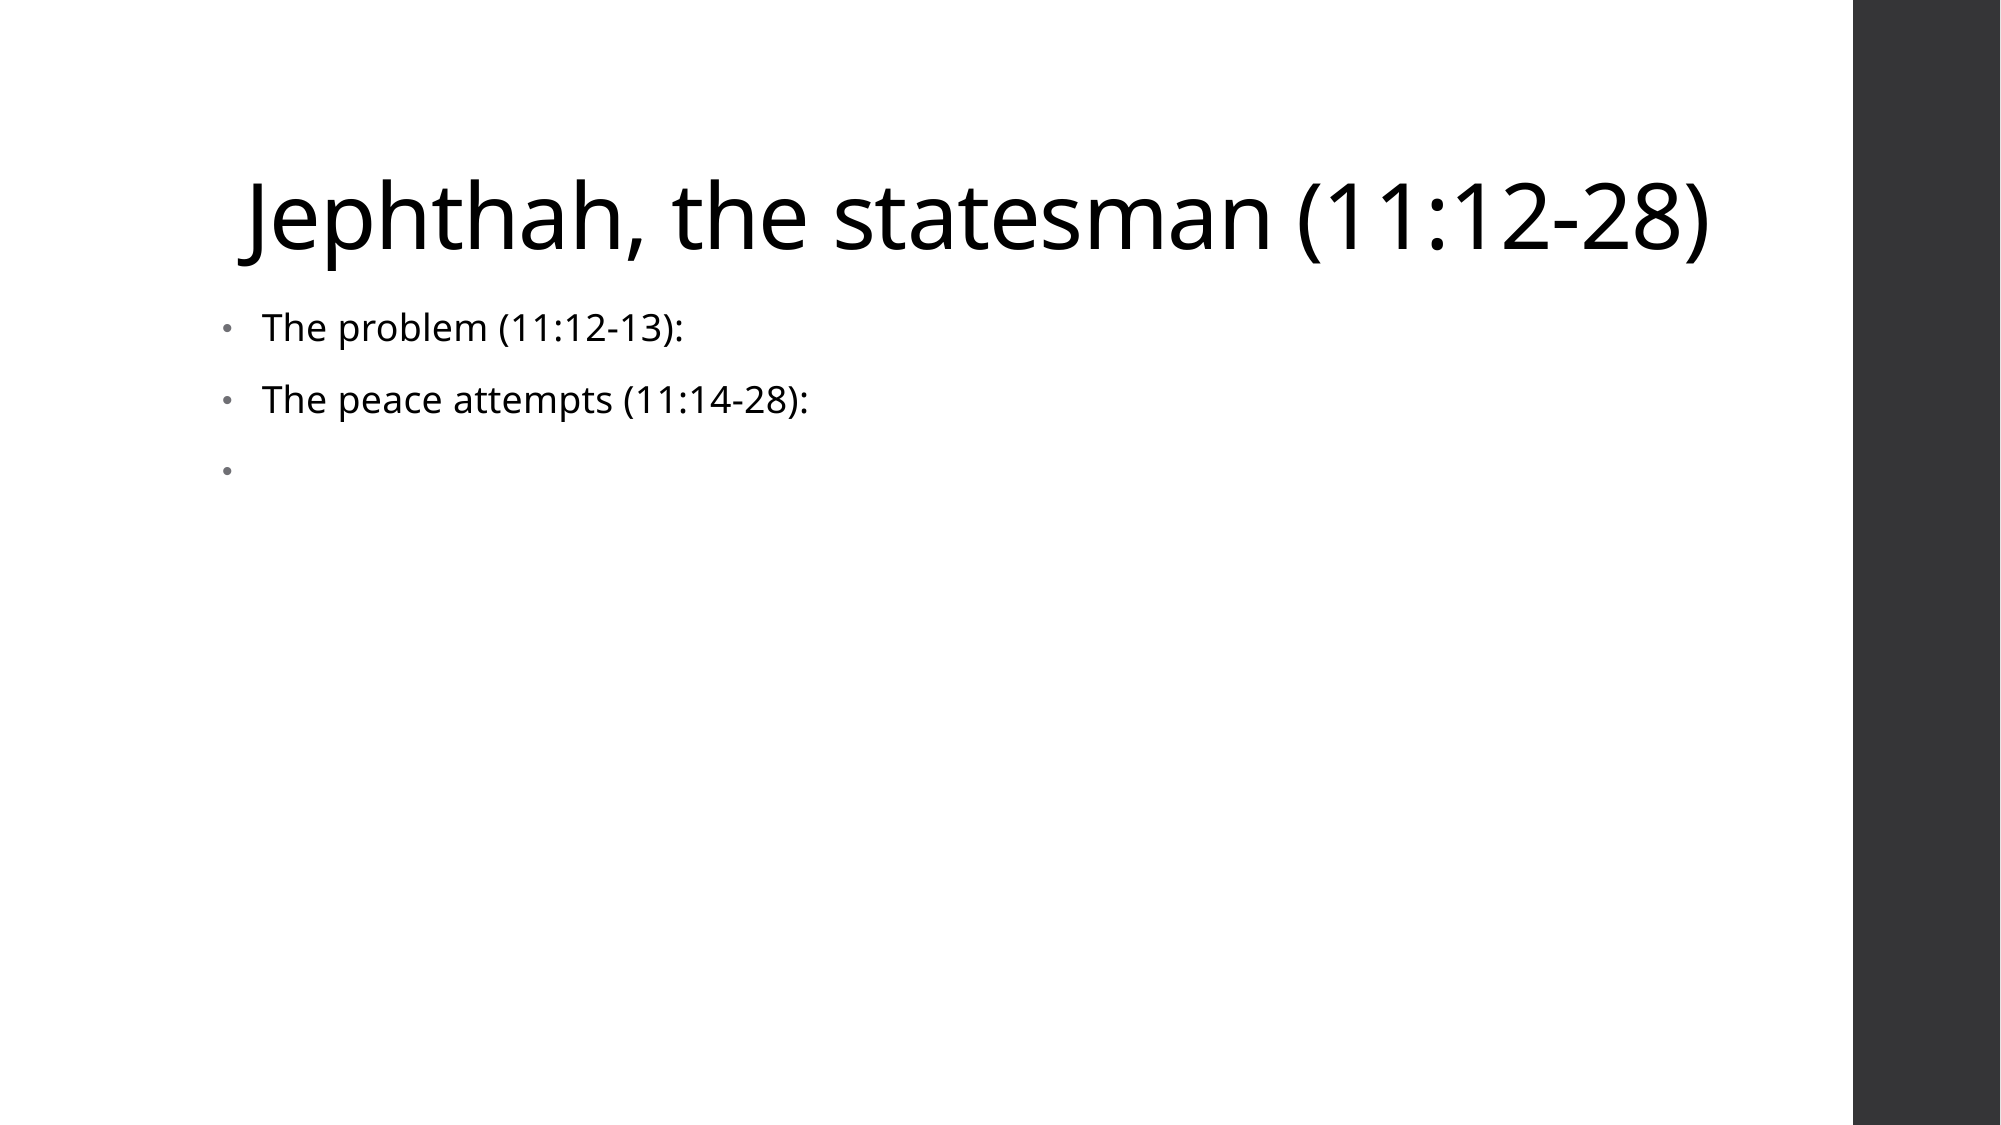

# Jephthah, the statesman (11:12-28)
 The problem (11:12-13):
 The peace attempts (11:14-28):